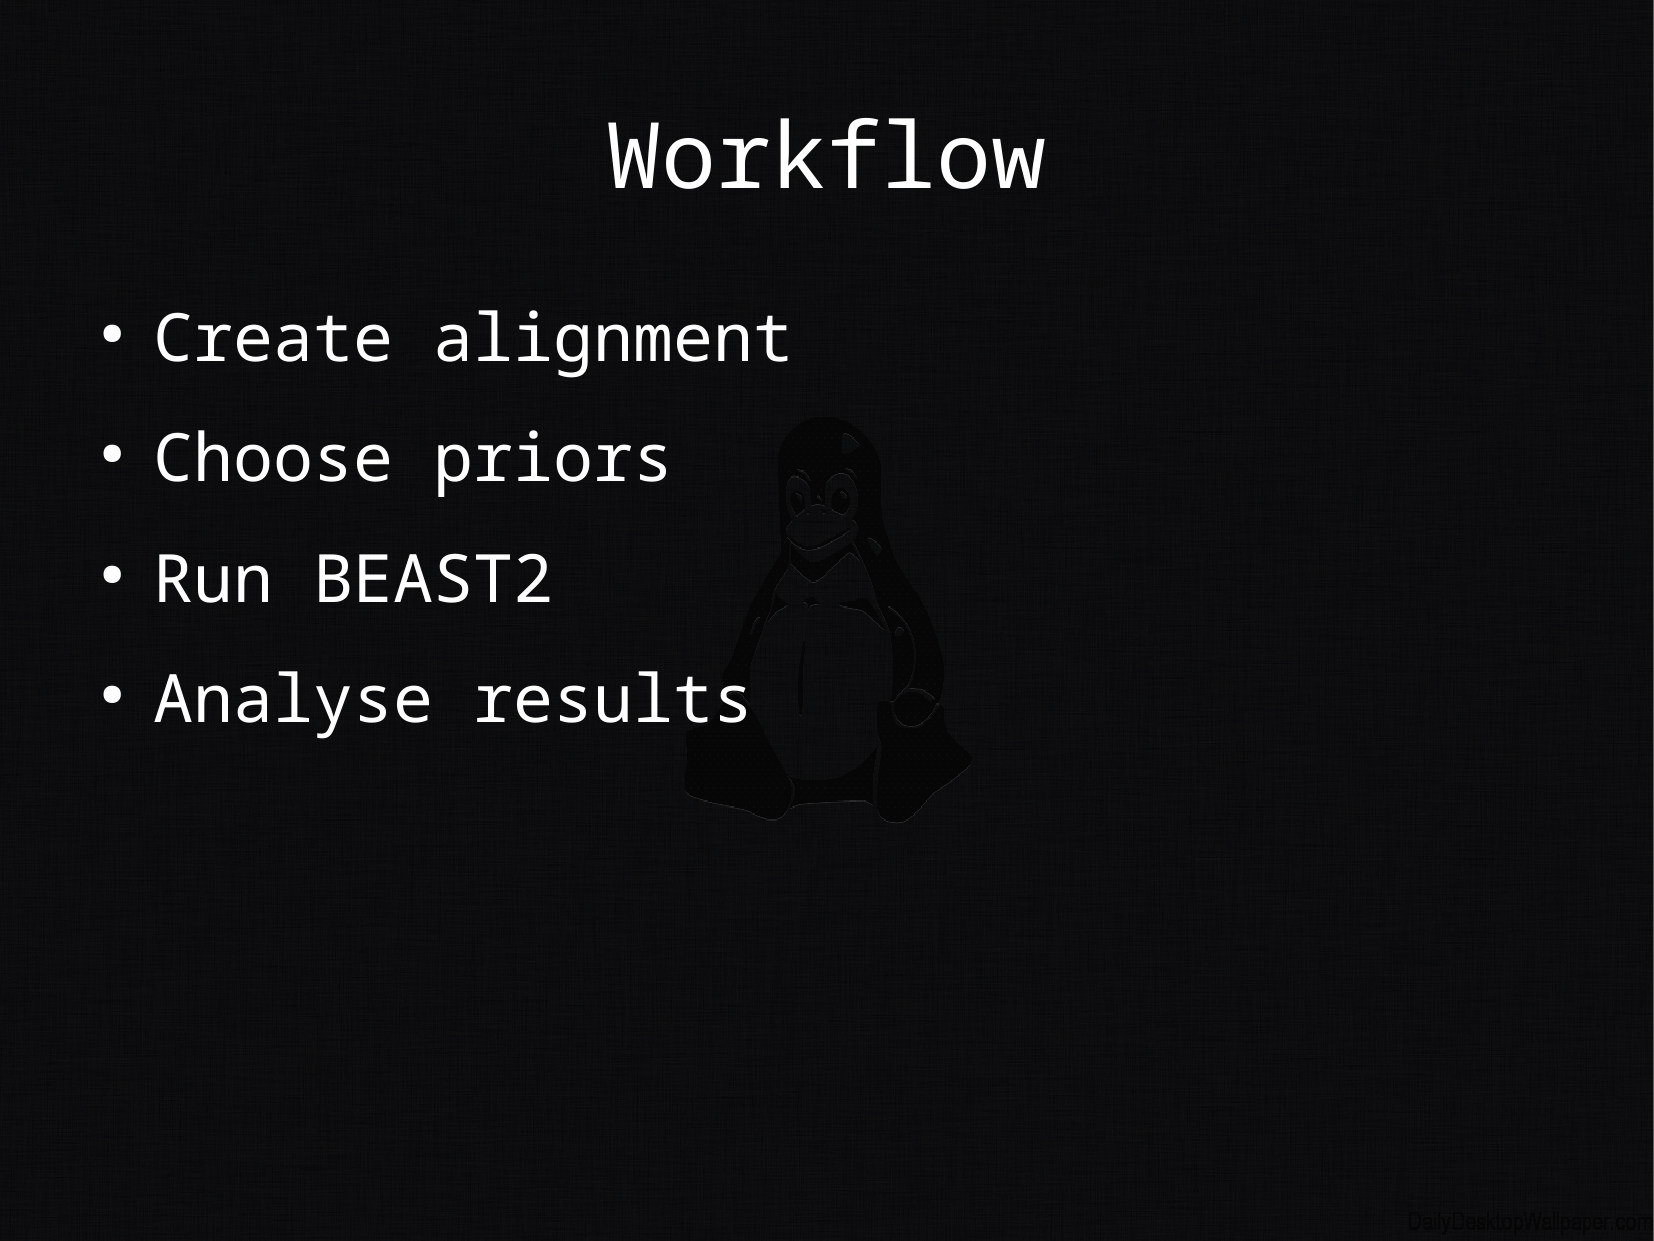

# Workflow
Create alignment
Choose priors
Run BEAST2
Analyse results